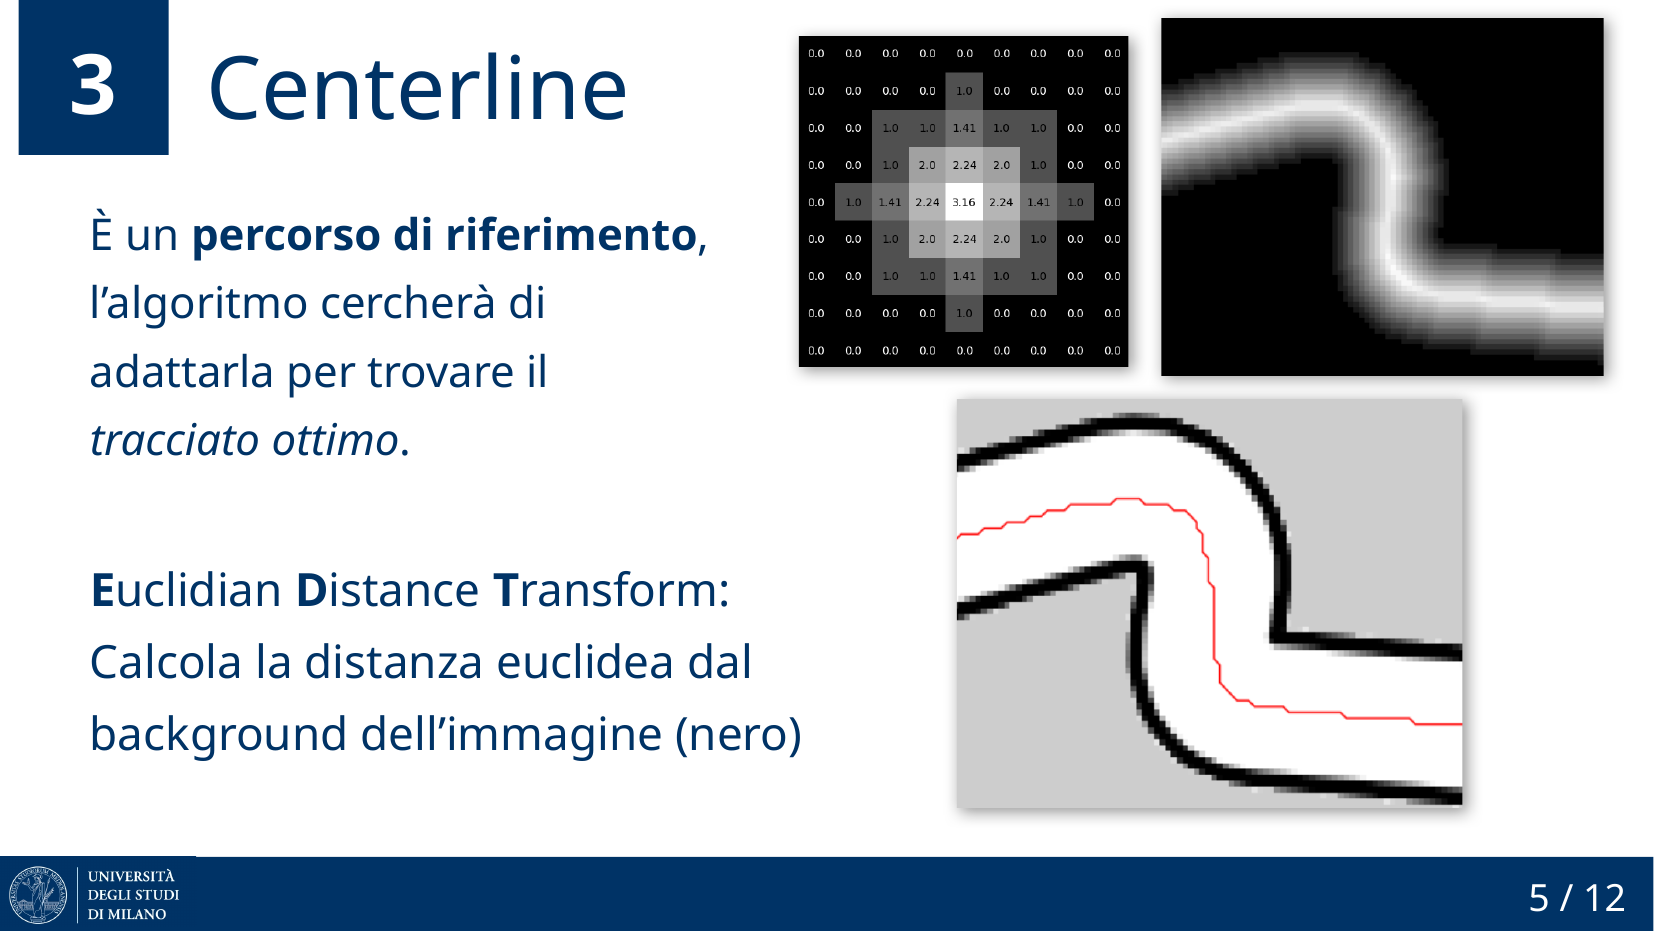

Centerline
3
È un percorso di riferimento, l’algoritmo cercherà di adattarla per trovare il
tracciato ottimo.
Euclidian Distance Transform:
Calcola la distanza euclidea dal background dell’immagine (nero)
5 / 12